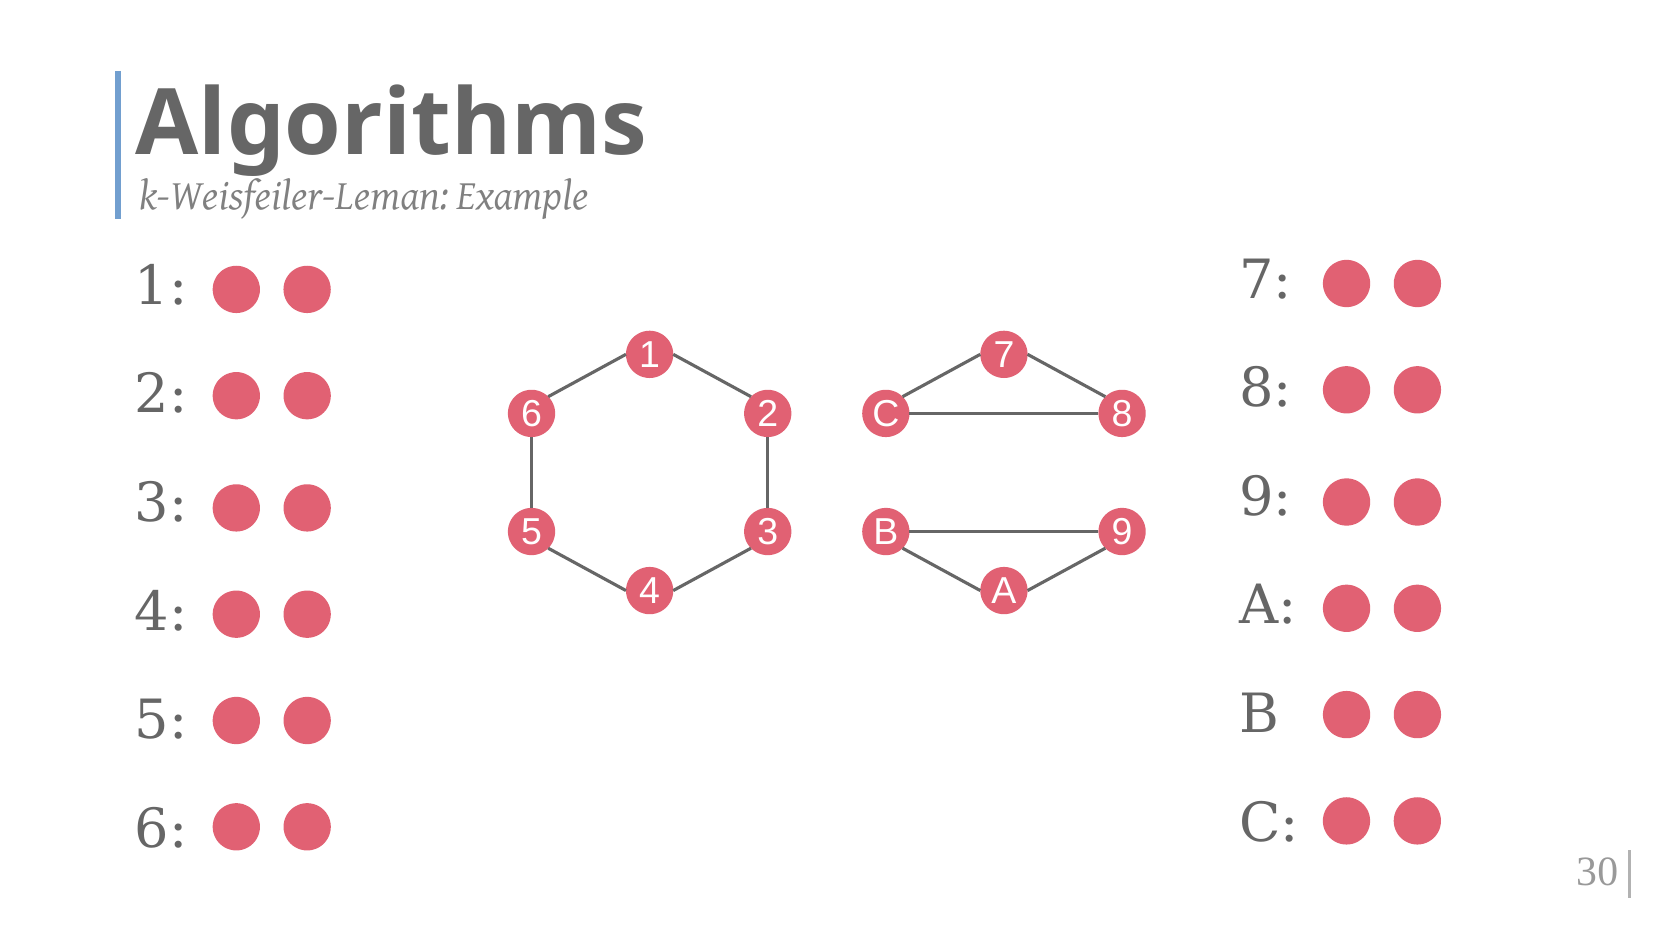

# Algorithms
k-Weisfeiler-Leman: Example
7:
8:
9:
A:
B
C:
1:
2:
3:
4:
5:
6:
1
7
6
2
C
8
5
3
B
9
4
A
30